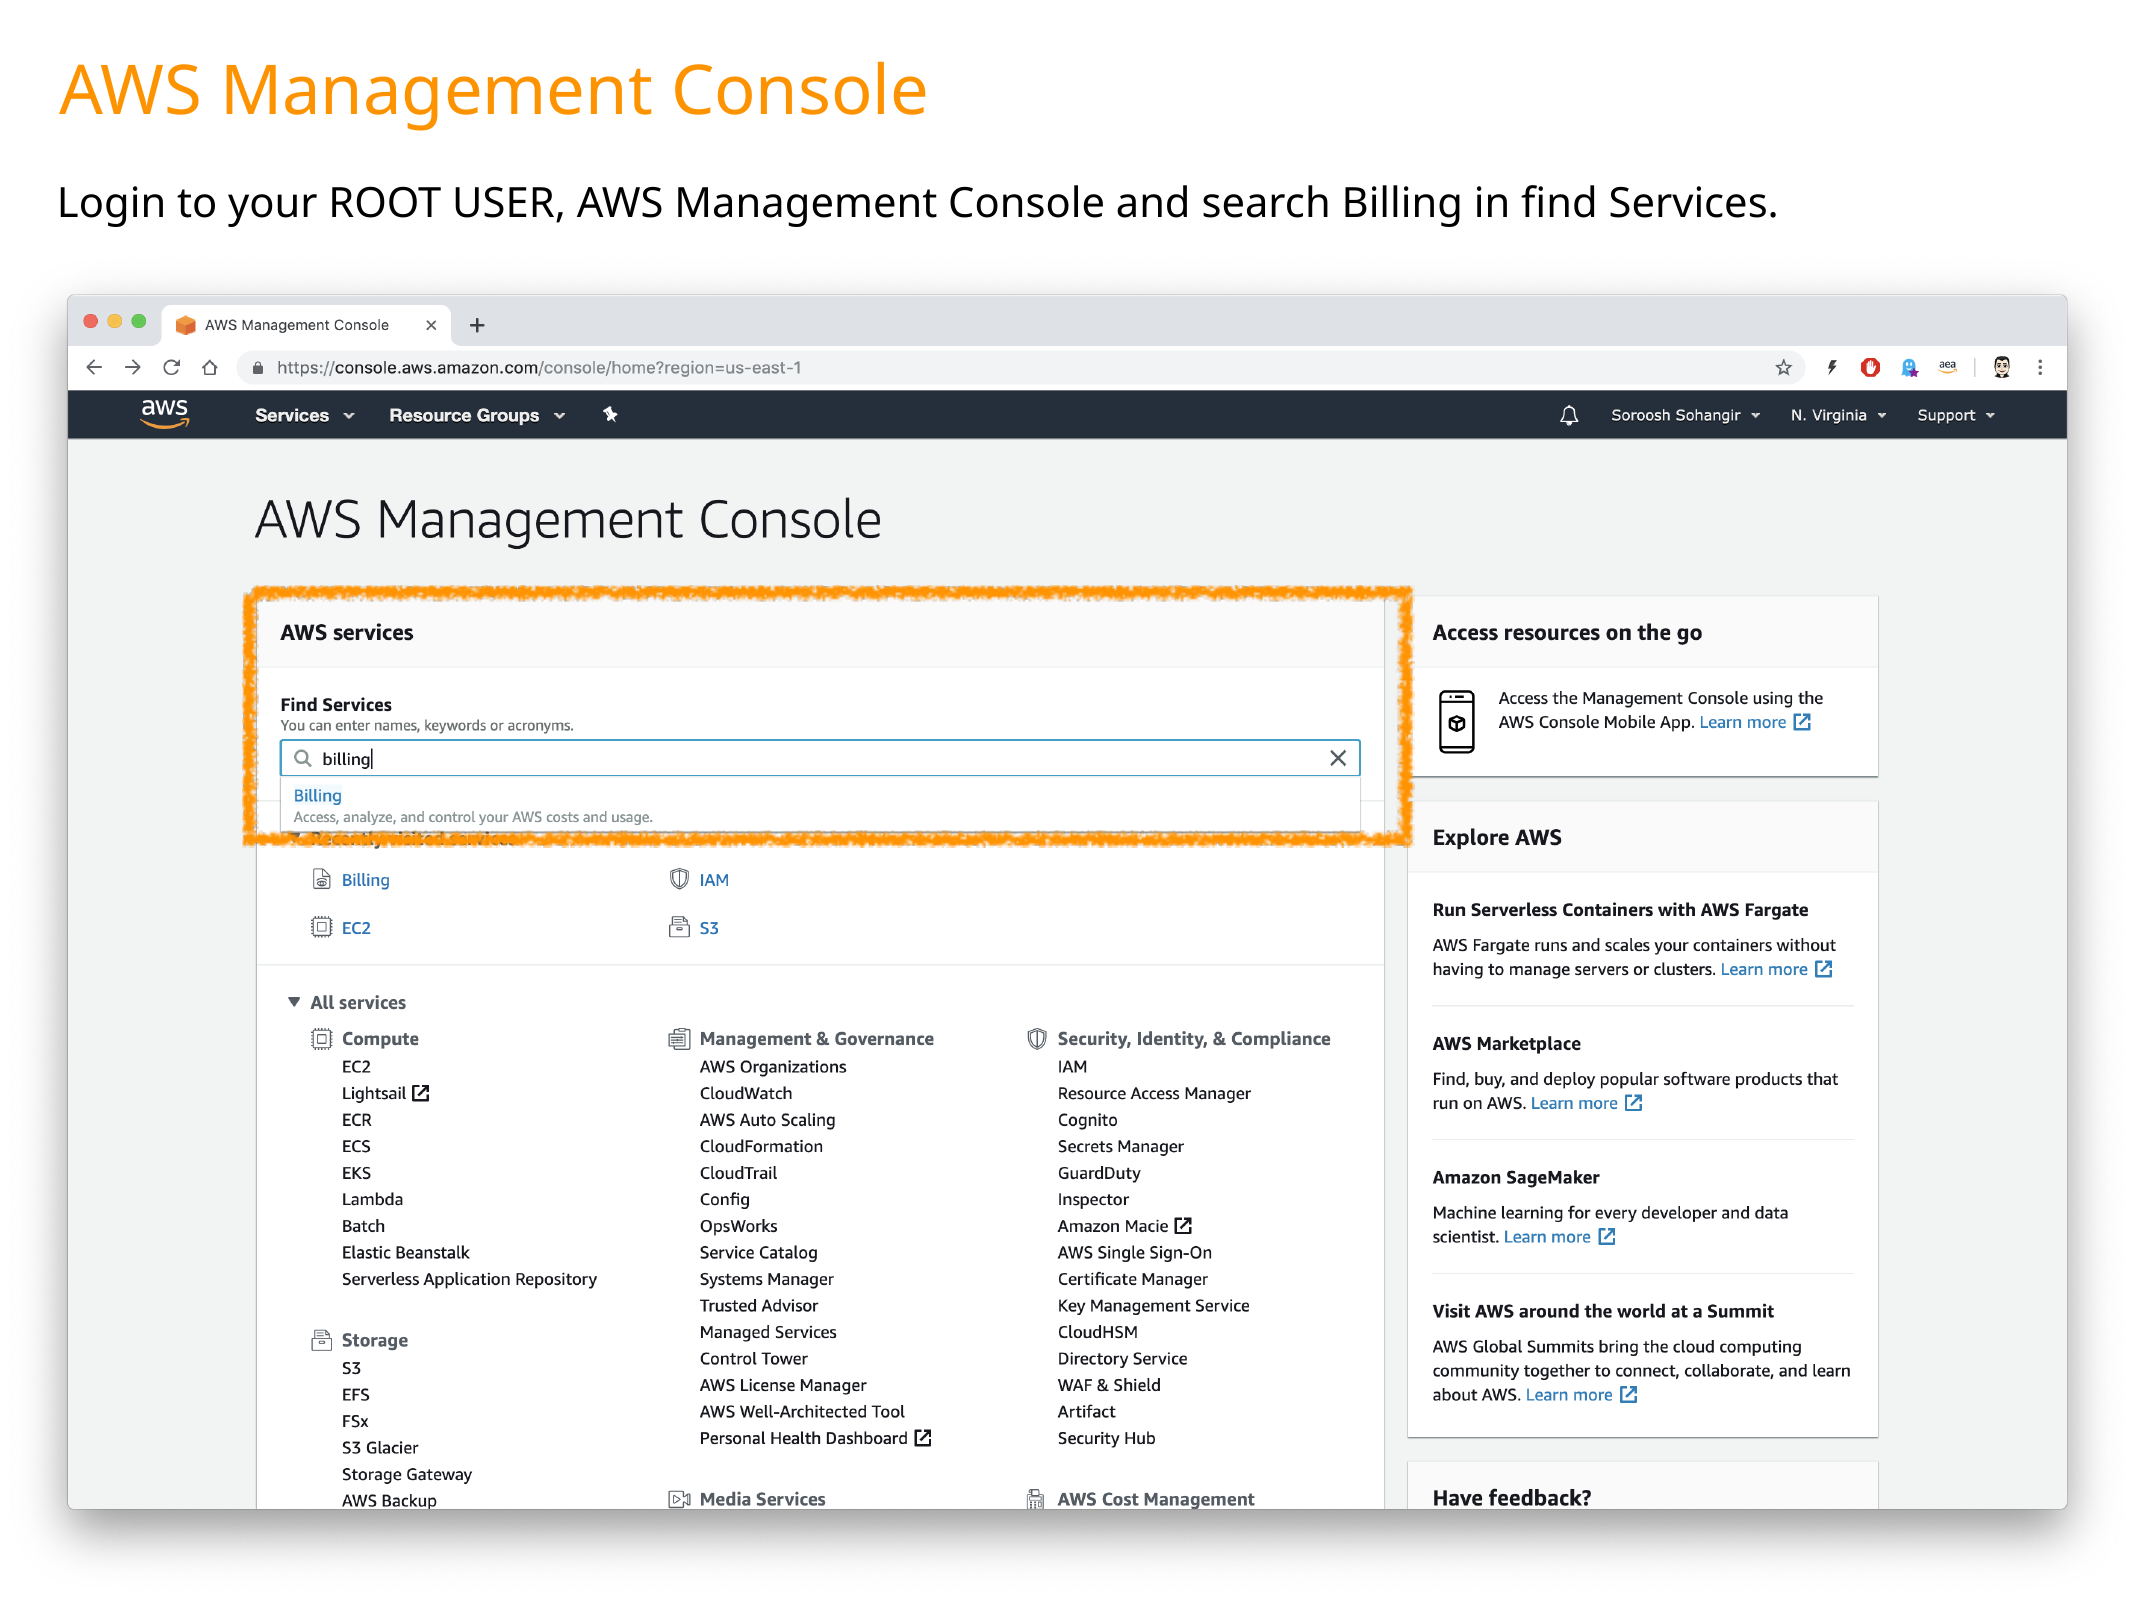

AWS Management Console
Login to your ROOT USER, AWS Management Console and search Billing in find Services.